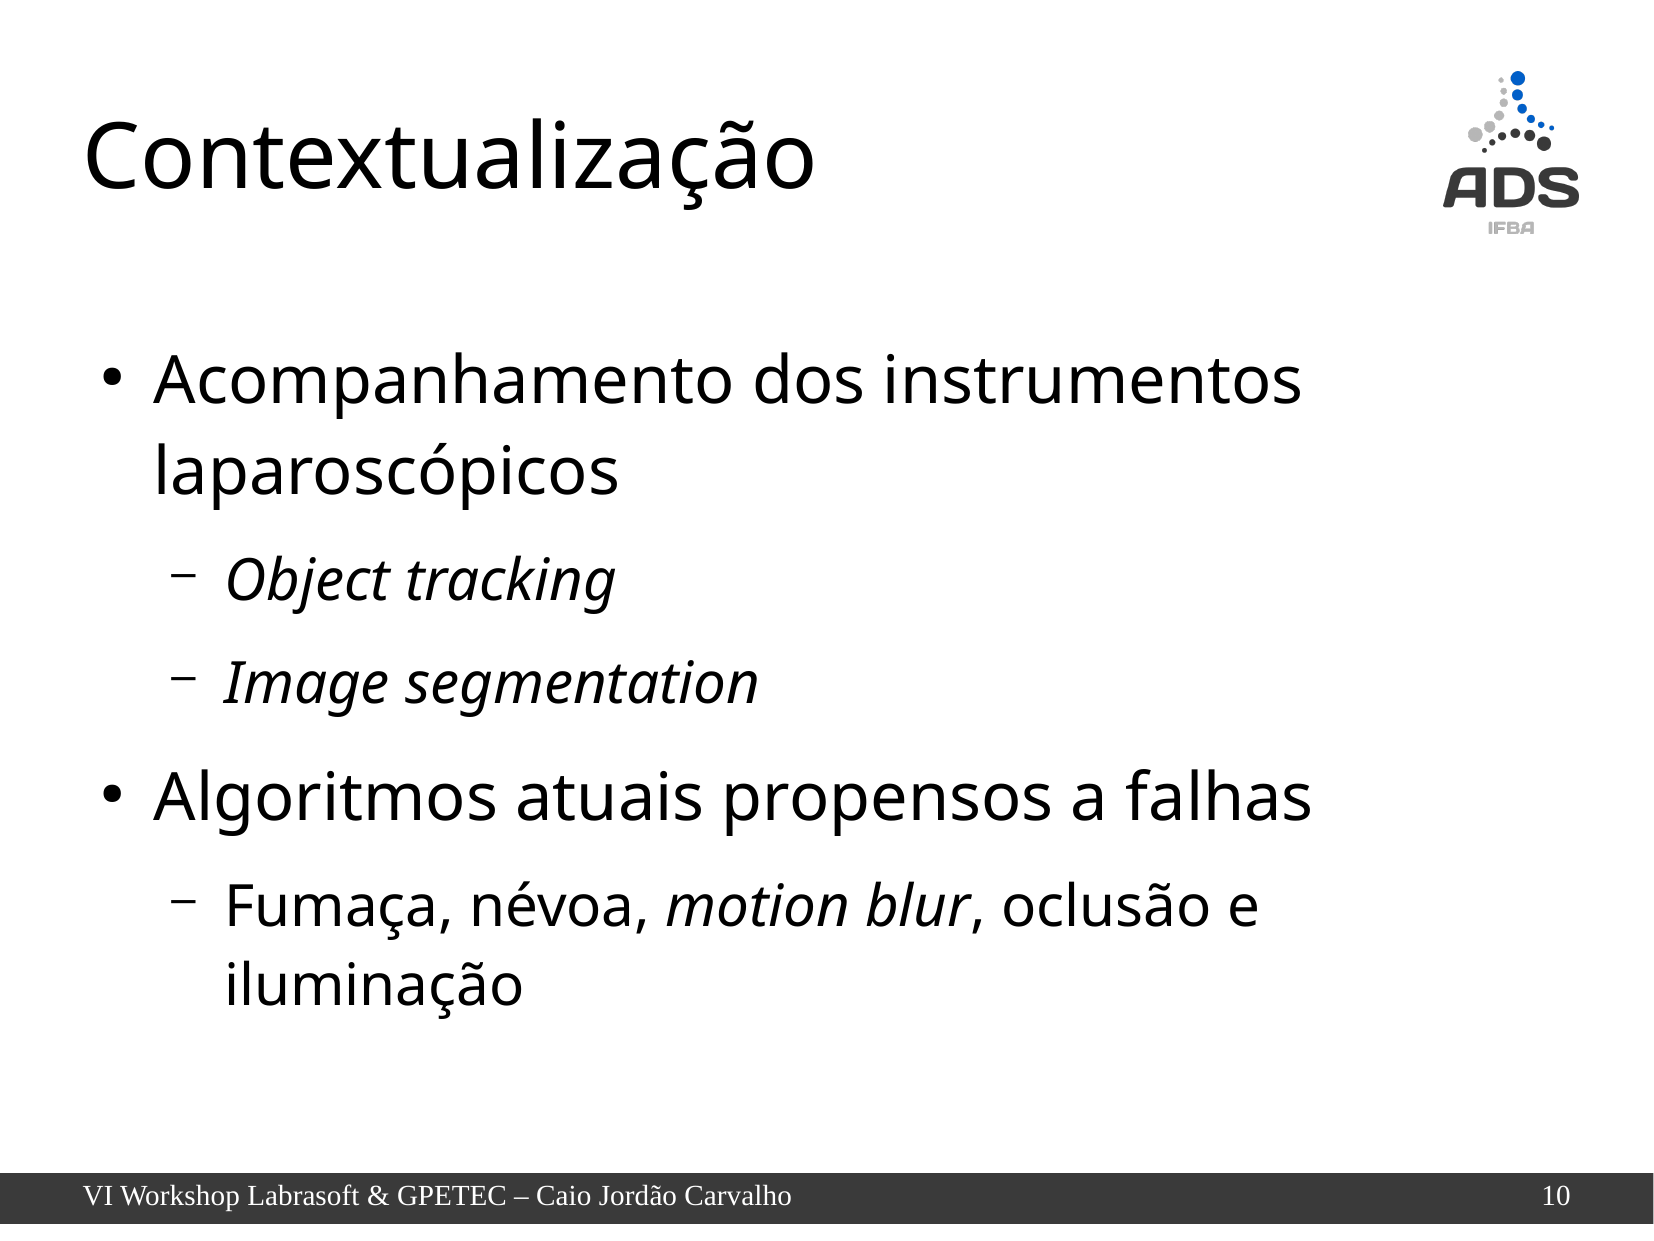

# Contextualização
Acompanhamento dos instrumentos laparoscópicos
Object tracking
Image segmentation
Algoritmos atuais propensos a falhas
Fumaça, névoa, motion blur, oclusão e iluminação
10